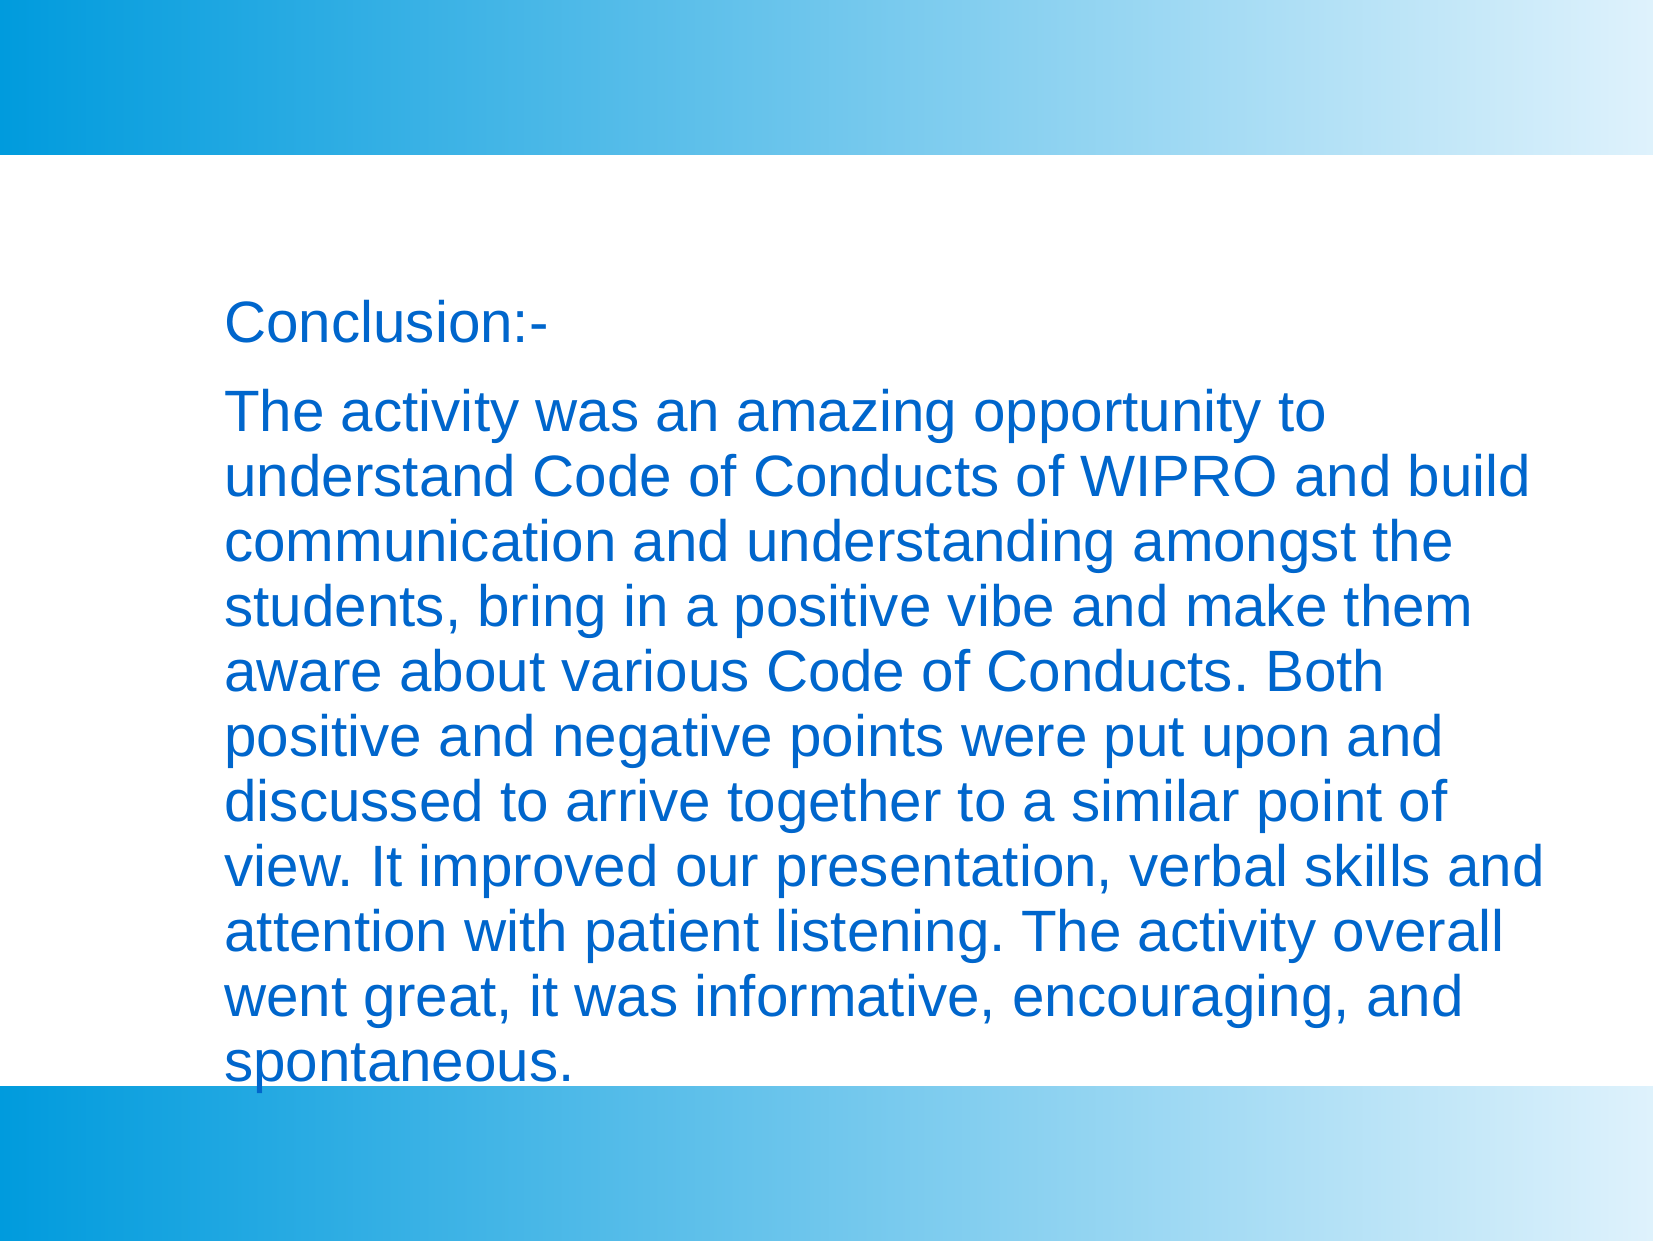

# Conclusion:-
The activity was an amazing opportunity to understand Code of Conducts of WIPRO and build communication and understanding amongst the students, bring in a positive vibe and make them aware about various Code of Conducts. Both positive and negative points were put upon and discussed to arrive together to a similar point of view. It improved our presentation, verbal skills and attention with patient listening. The activity overall went great, it was informative, encouraging, and spontaneous.